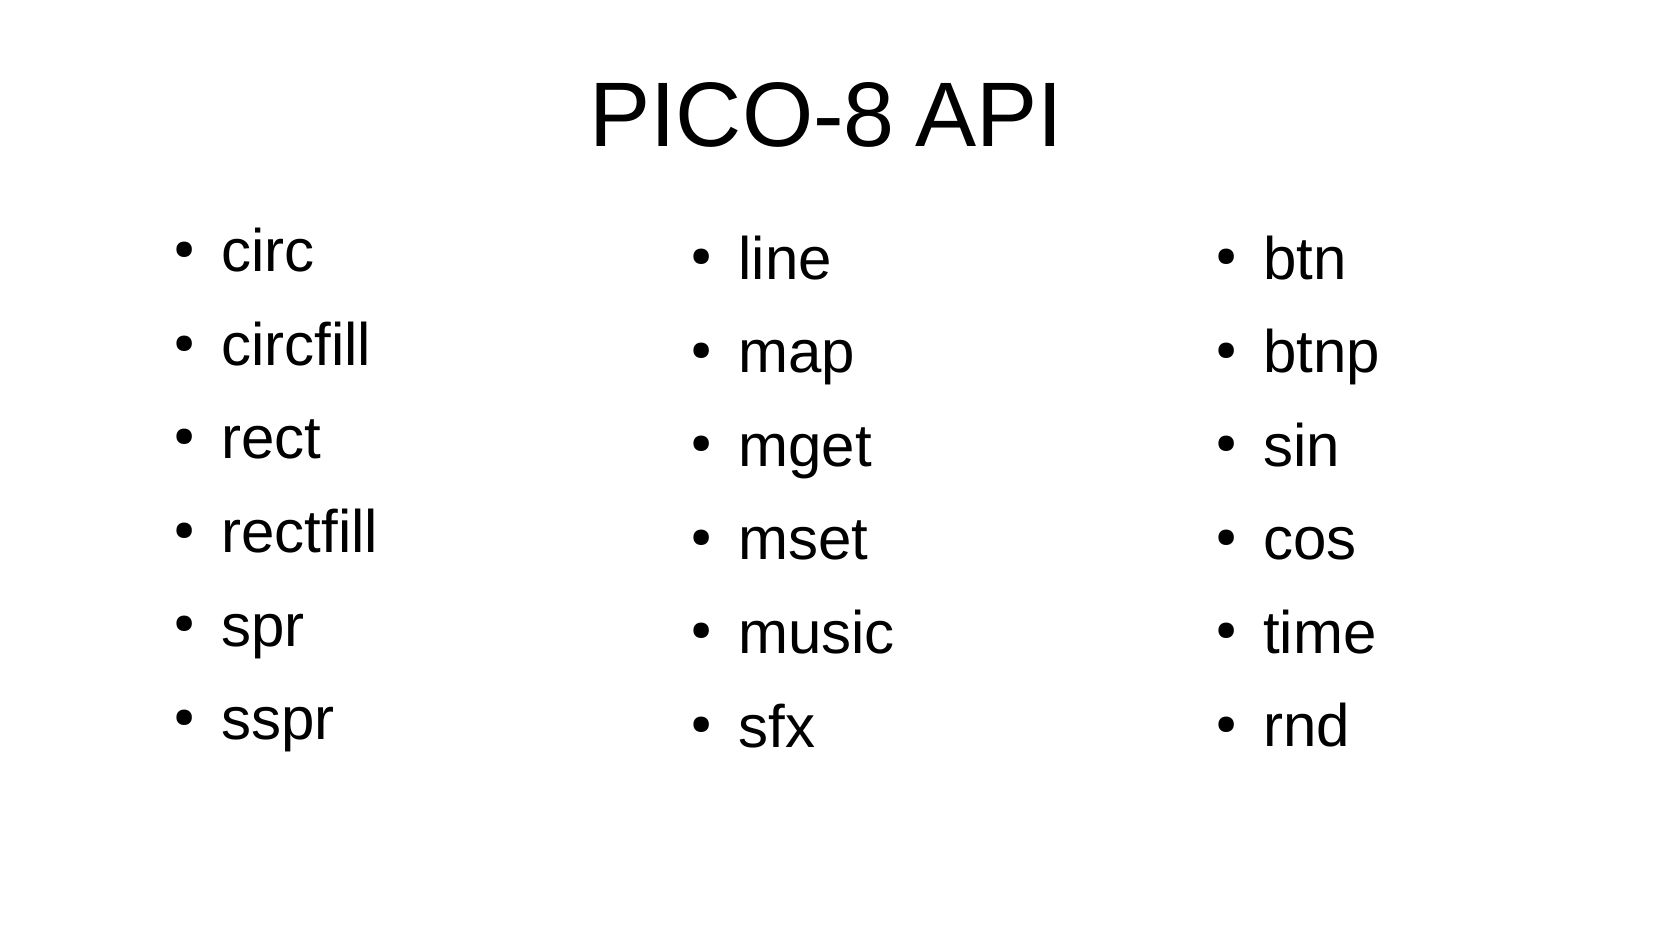

# PICO-8 API
circ
circfill
rect
rectfill
spr
sspr
line
map
mget
mset
music
sfx
btn
btnp
sin
cos
time
rnd